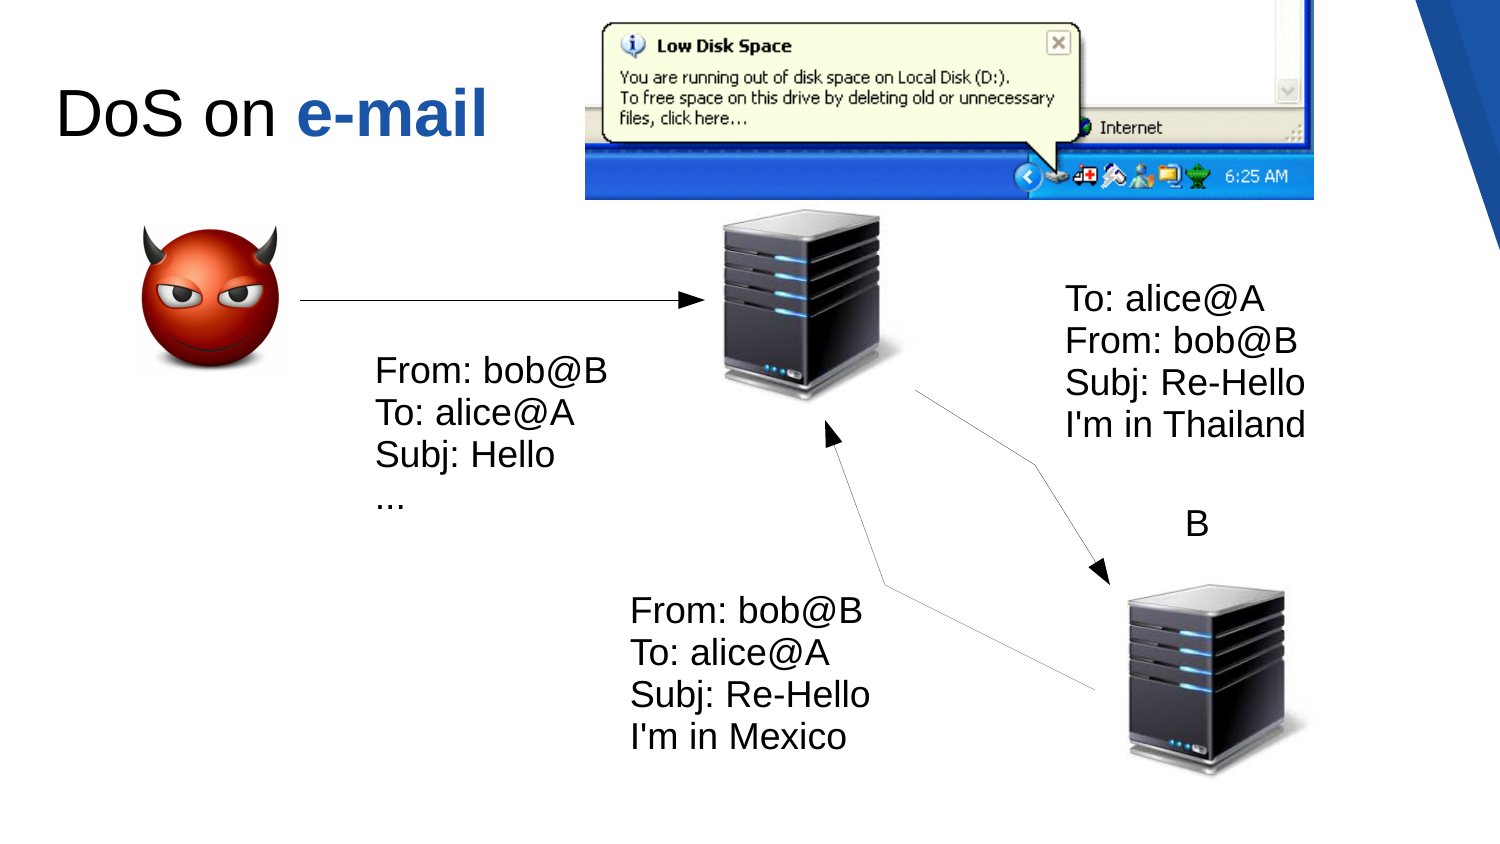

# DoS on e-mail
A
To: alice@A
From: bob@B
Subj: Re-Hello
I'm in Thailand
From: bob@B
To: alice@A
Subj: Hello
...
B
From: bob@B
To: alice@A
Subj: Re-Hello
I'm in Mexico